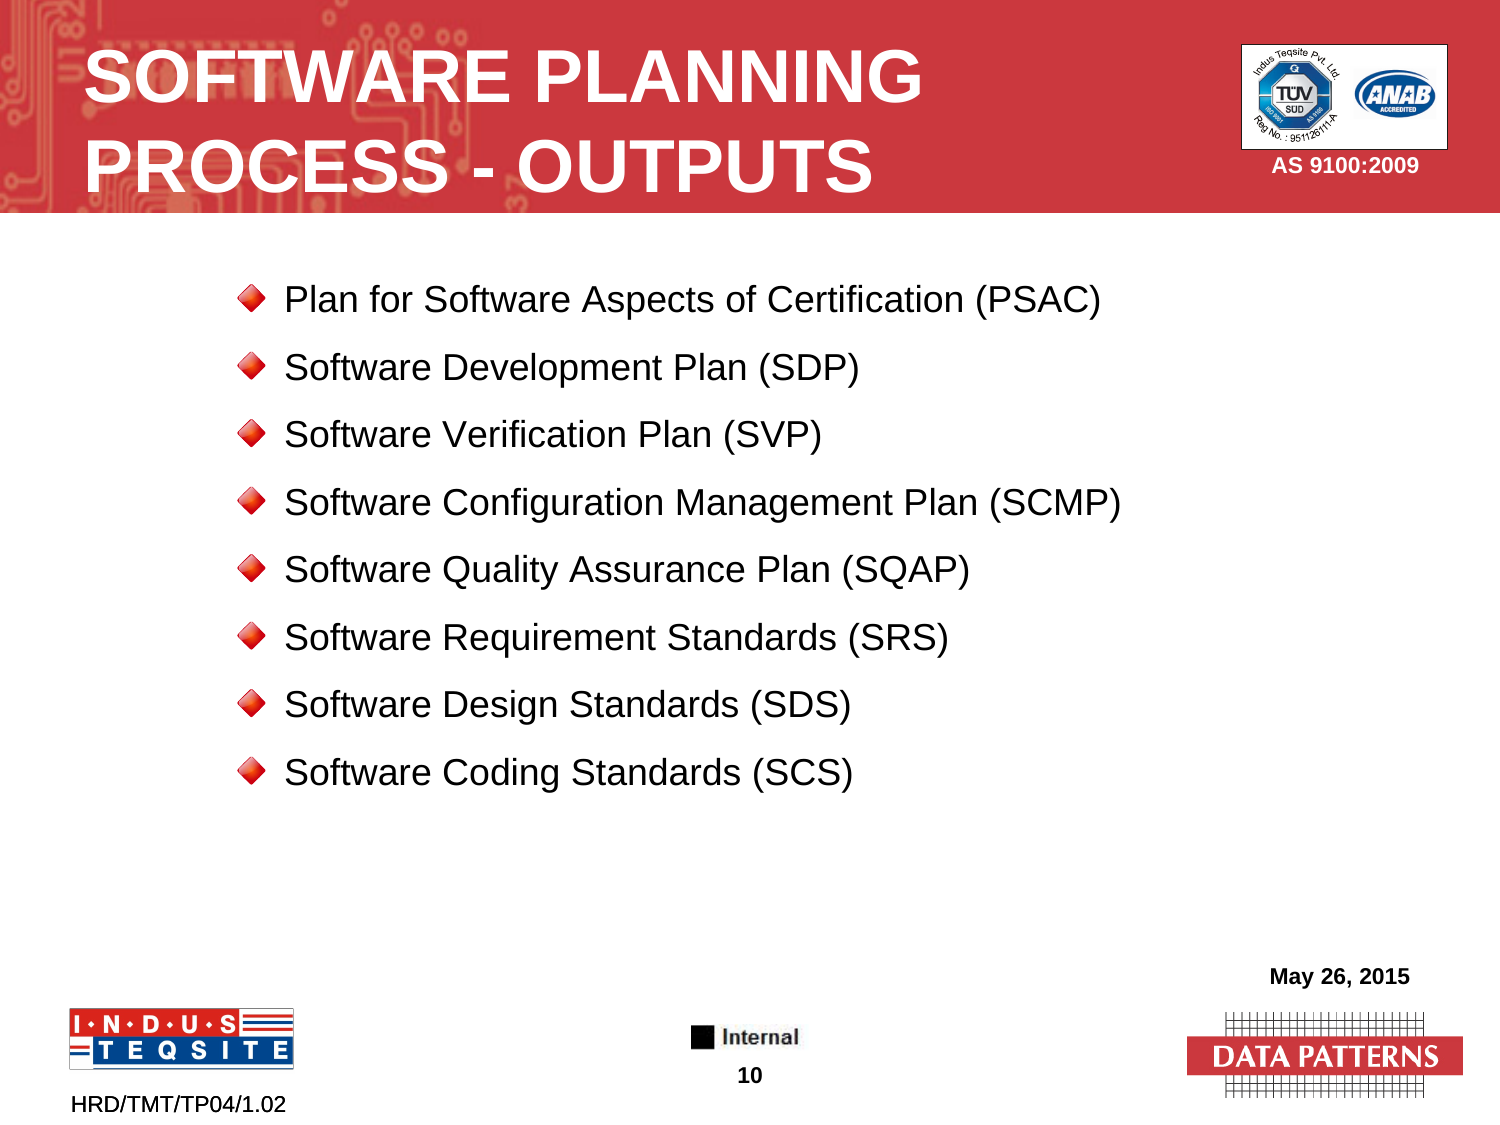

SOFTWARE PLANNING PROCESS - OUTPUTS
Plan for Software Aspects of Certification (PSAC)
Software Development Plan (SDP)
Software Verification Plan (SVP)
Software Configuration Management Plan (SCMP)
Software Quality Assurance Plan (SQAP)
Software Requirement Standards (SRS)
Software Design Standards (SDS)
Software Coding Standards (SCS)